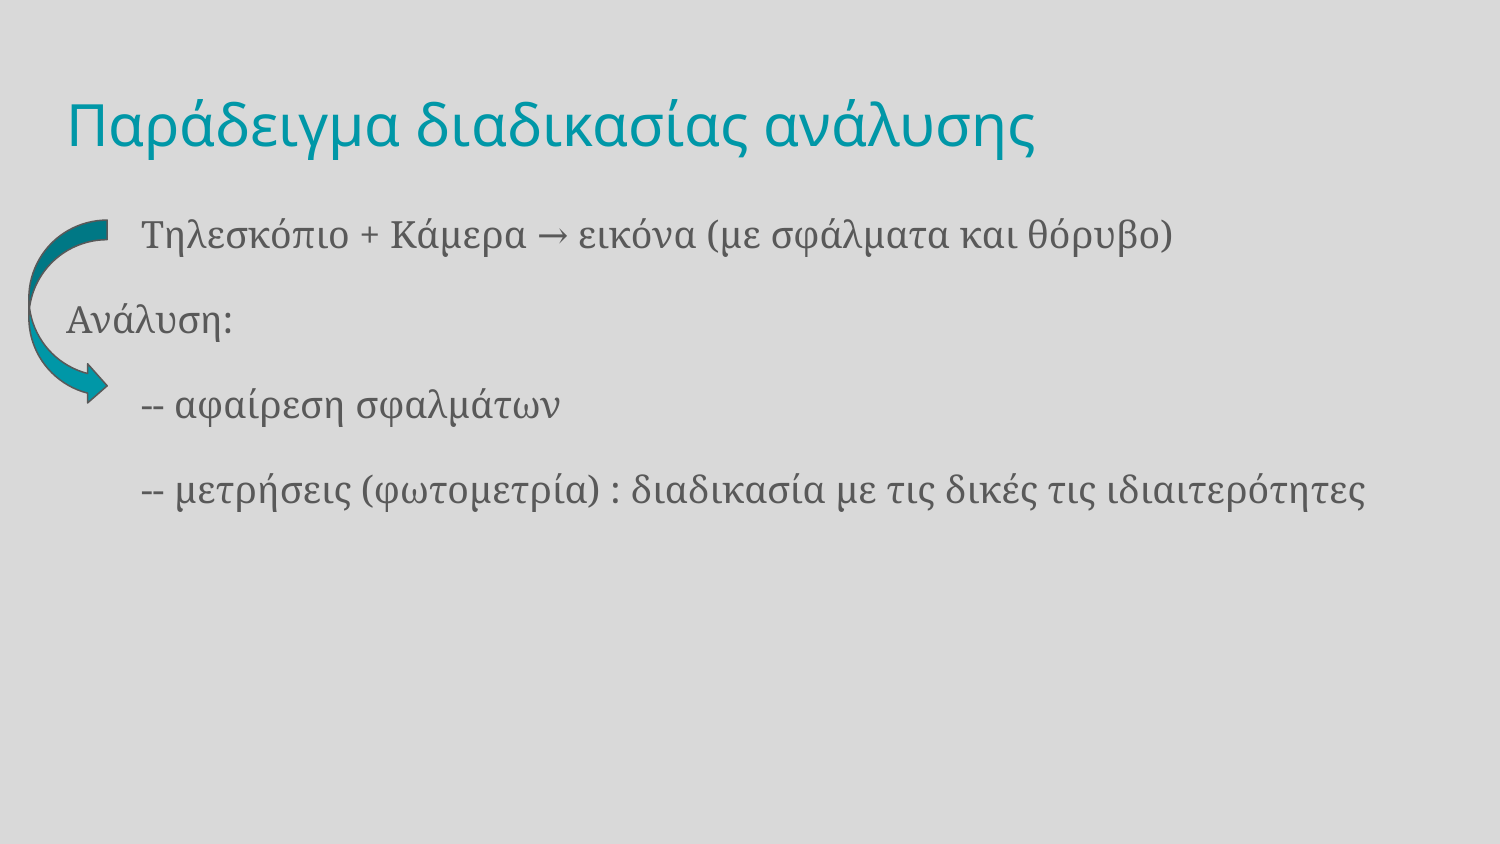

# Παράδειγμα διαδικασίας ανάλυσης
Τηλεσκόπιο + Κάμερα → εικόνα (με σφάλματα και θόρυβο)
Ανάλυση:
-- αφαίρεση σφαλμάτων
-- μετρήσεις (φωτομετρία) : διαδικασία με τις δικές τις ιδιαιτερότητες